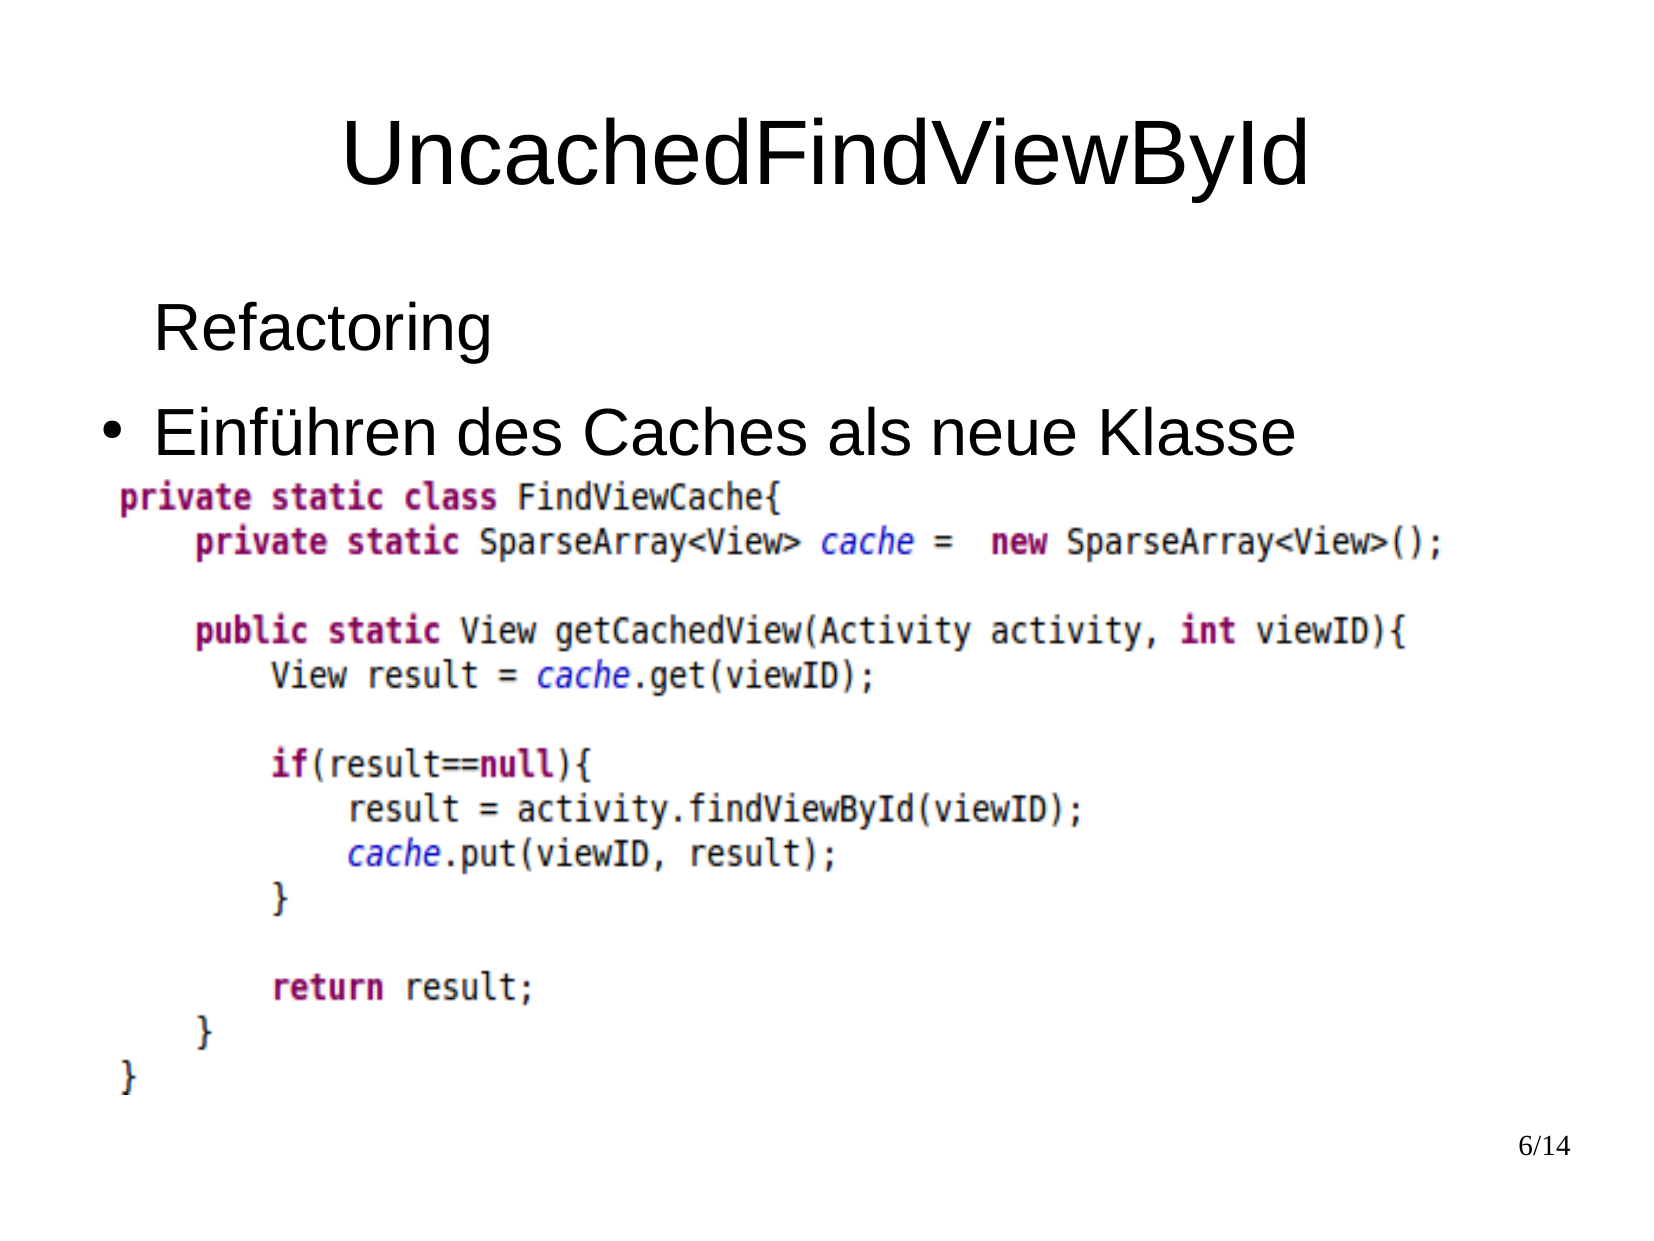

# UncachedFindViewById
Refactoring
Einführen des Caches als neue Klasse
6